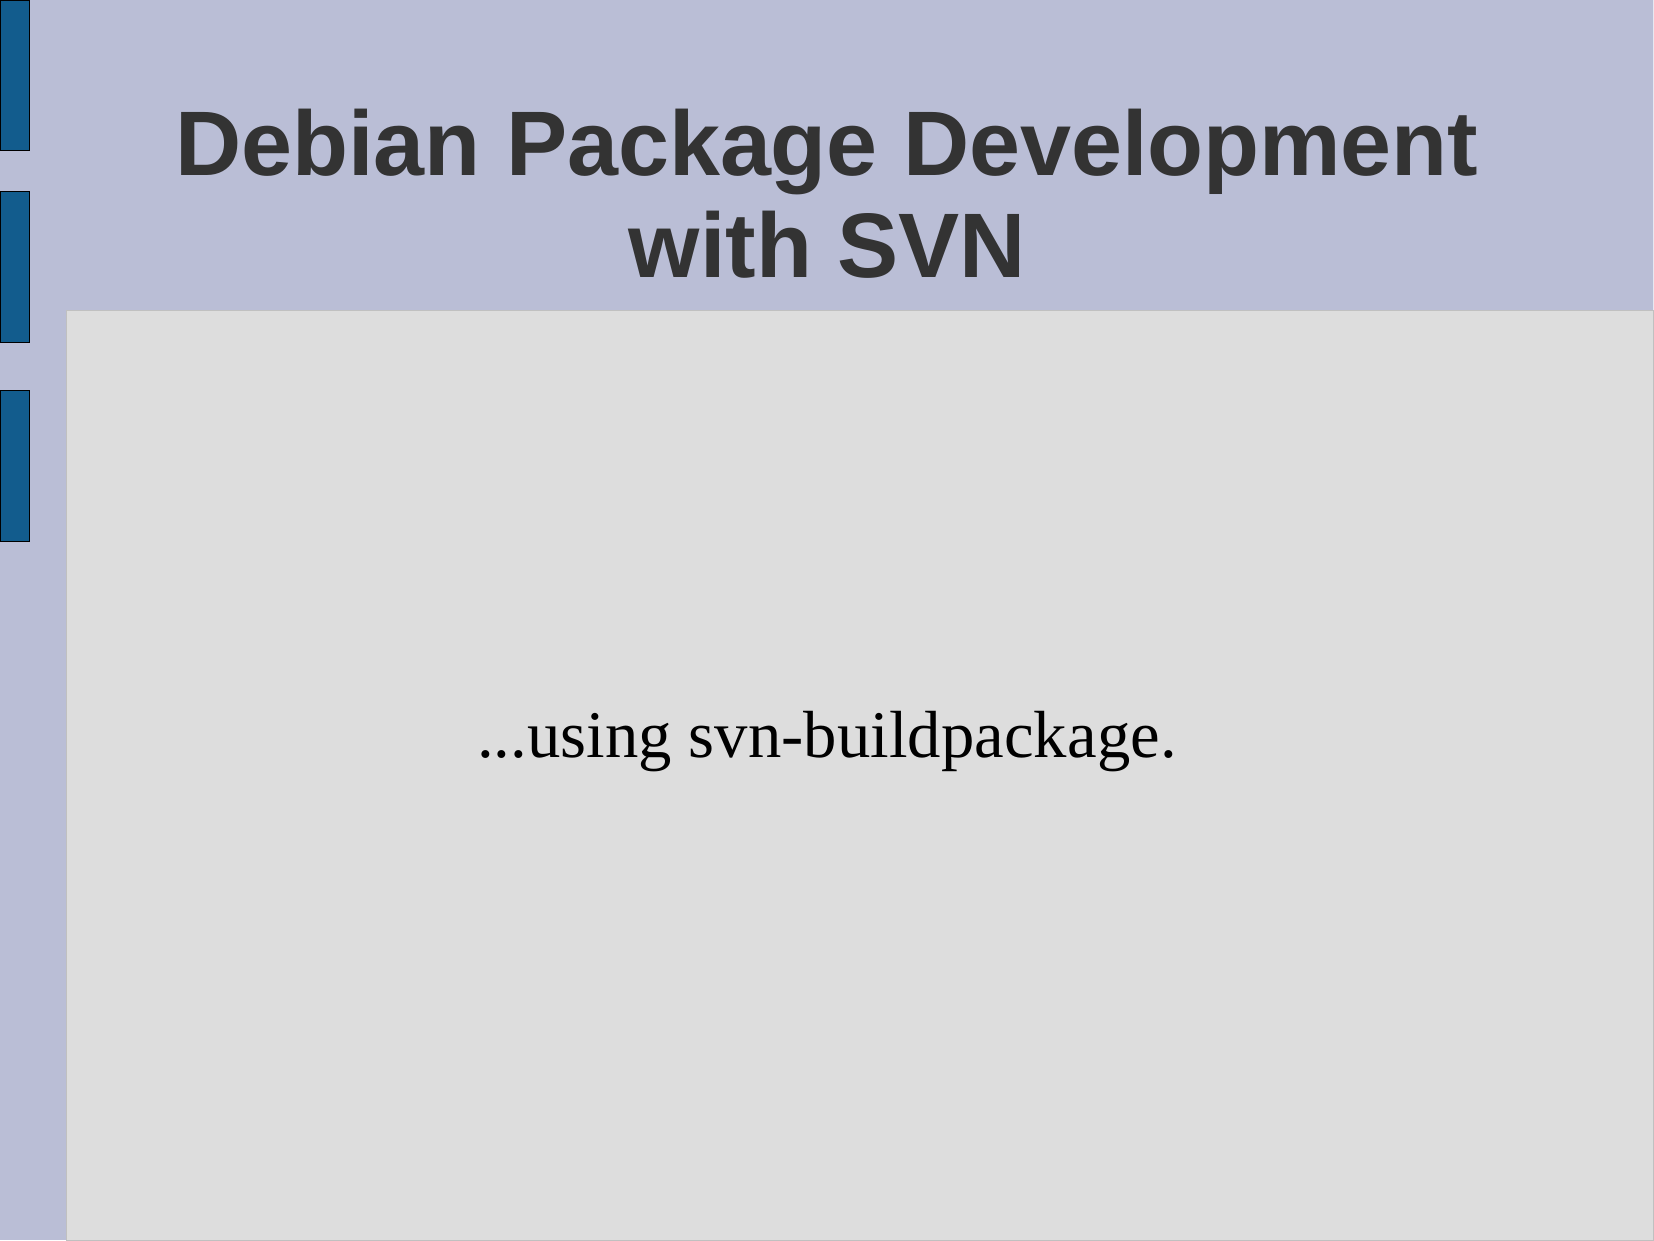

# Debian Package Development with SVN
...using svn-buildpackage.